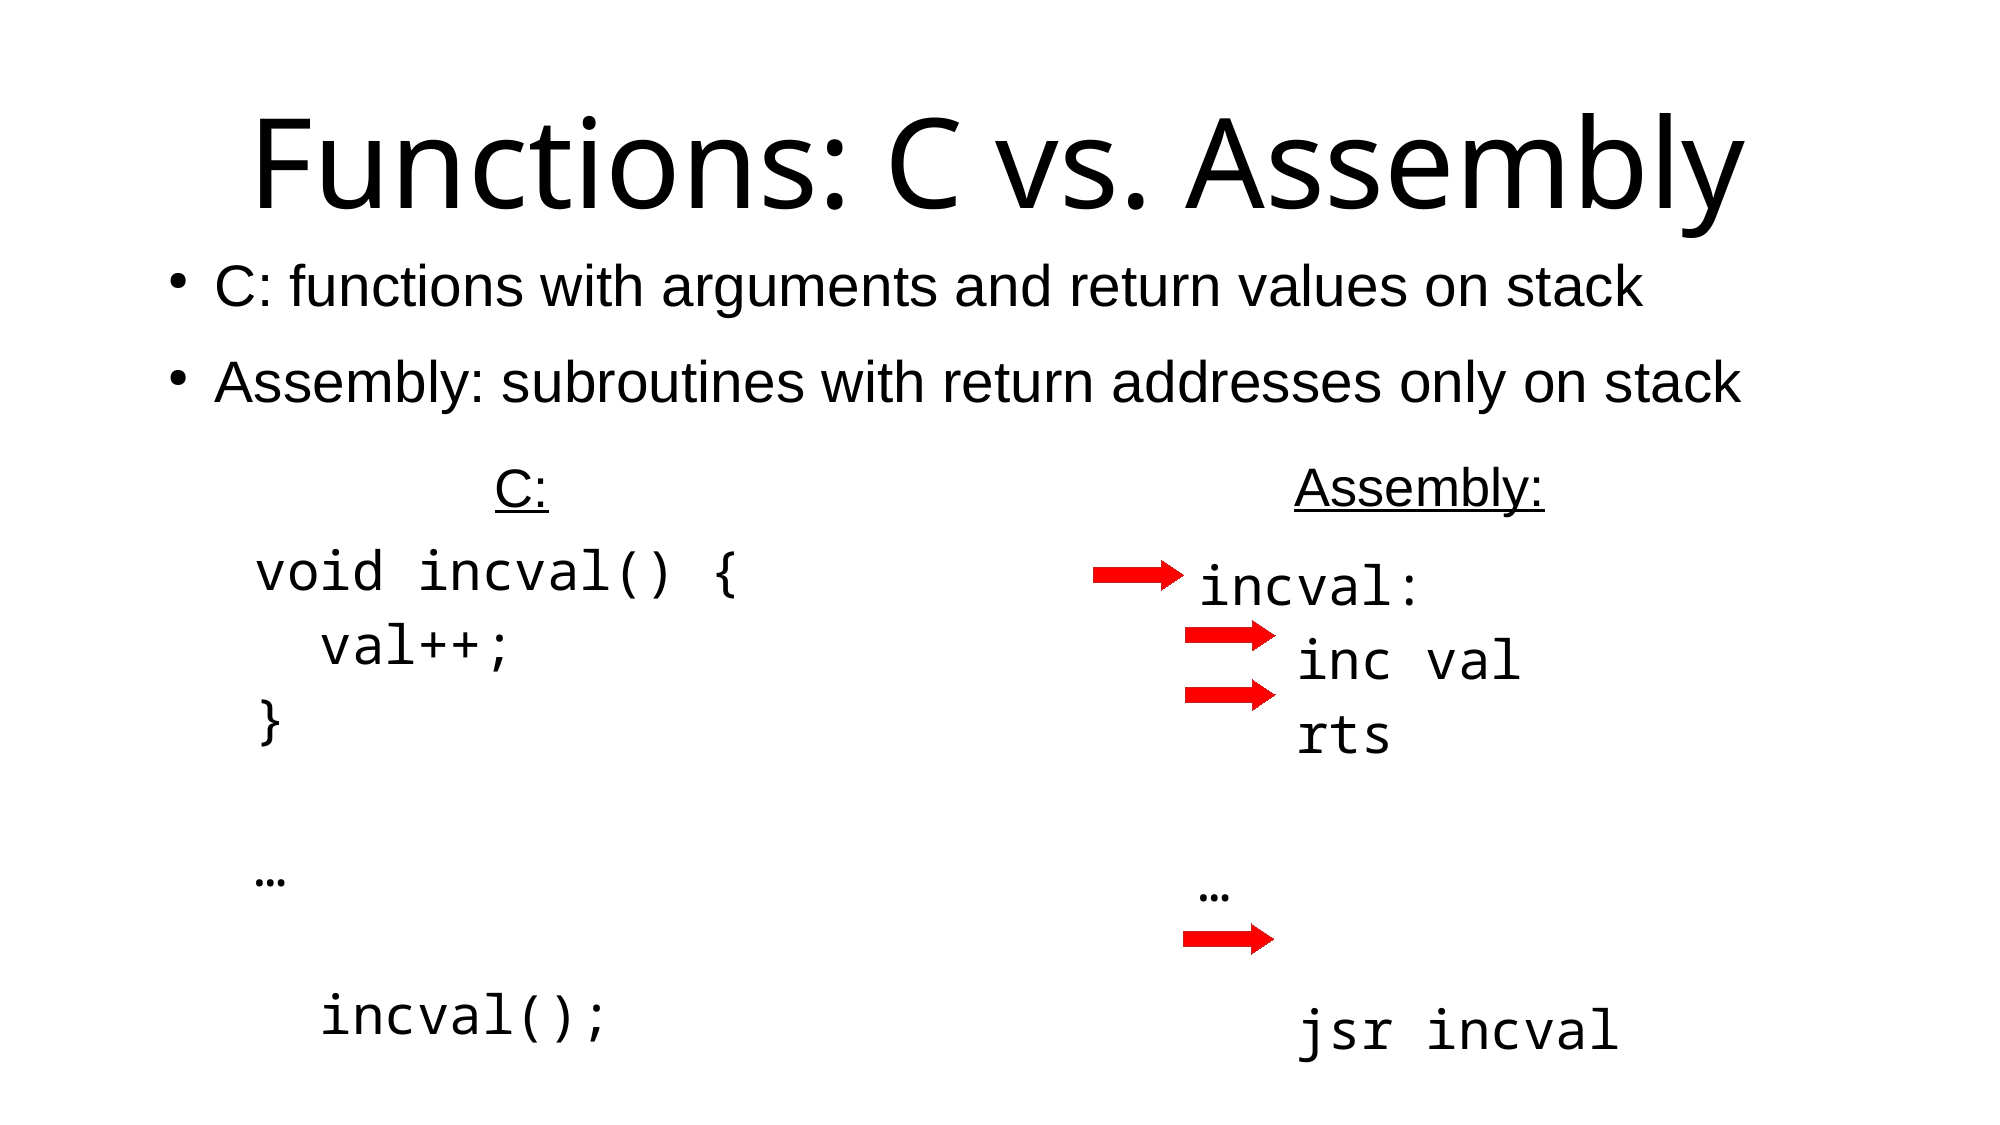

Functions: C vs. Assembly
# C: functions with arguments and return values on stack
Assembly: subroutines with return addresses only on stack
Assembly:
C:
void incval() {
 val++;
}
…
 incval();
incval:
 inc val
 rts
…
 jsr incval